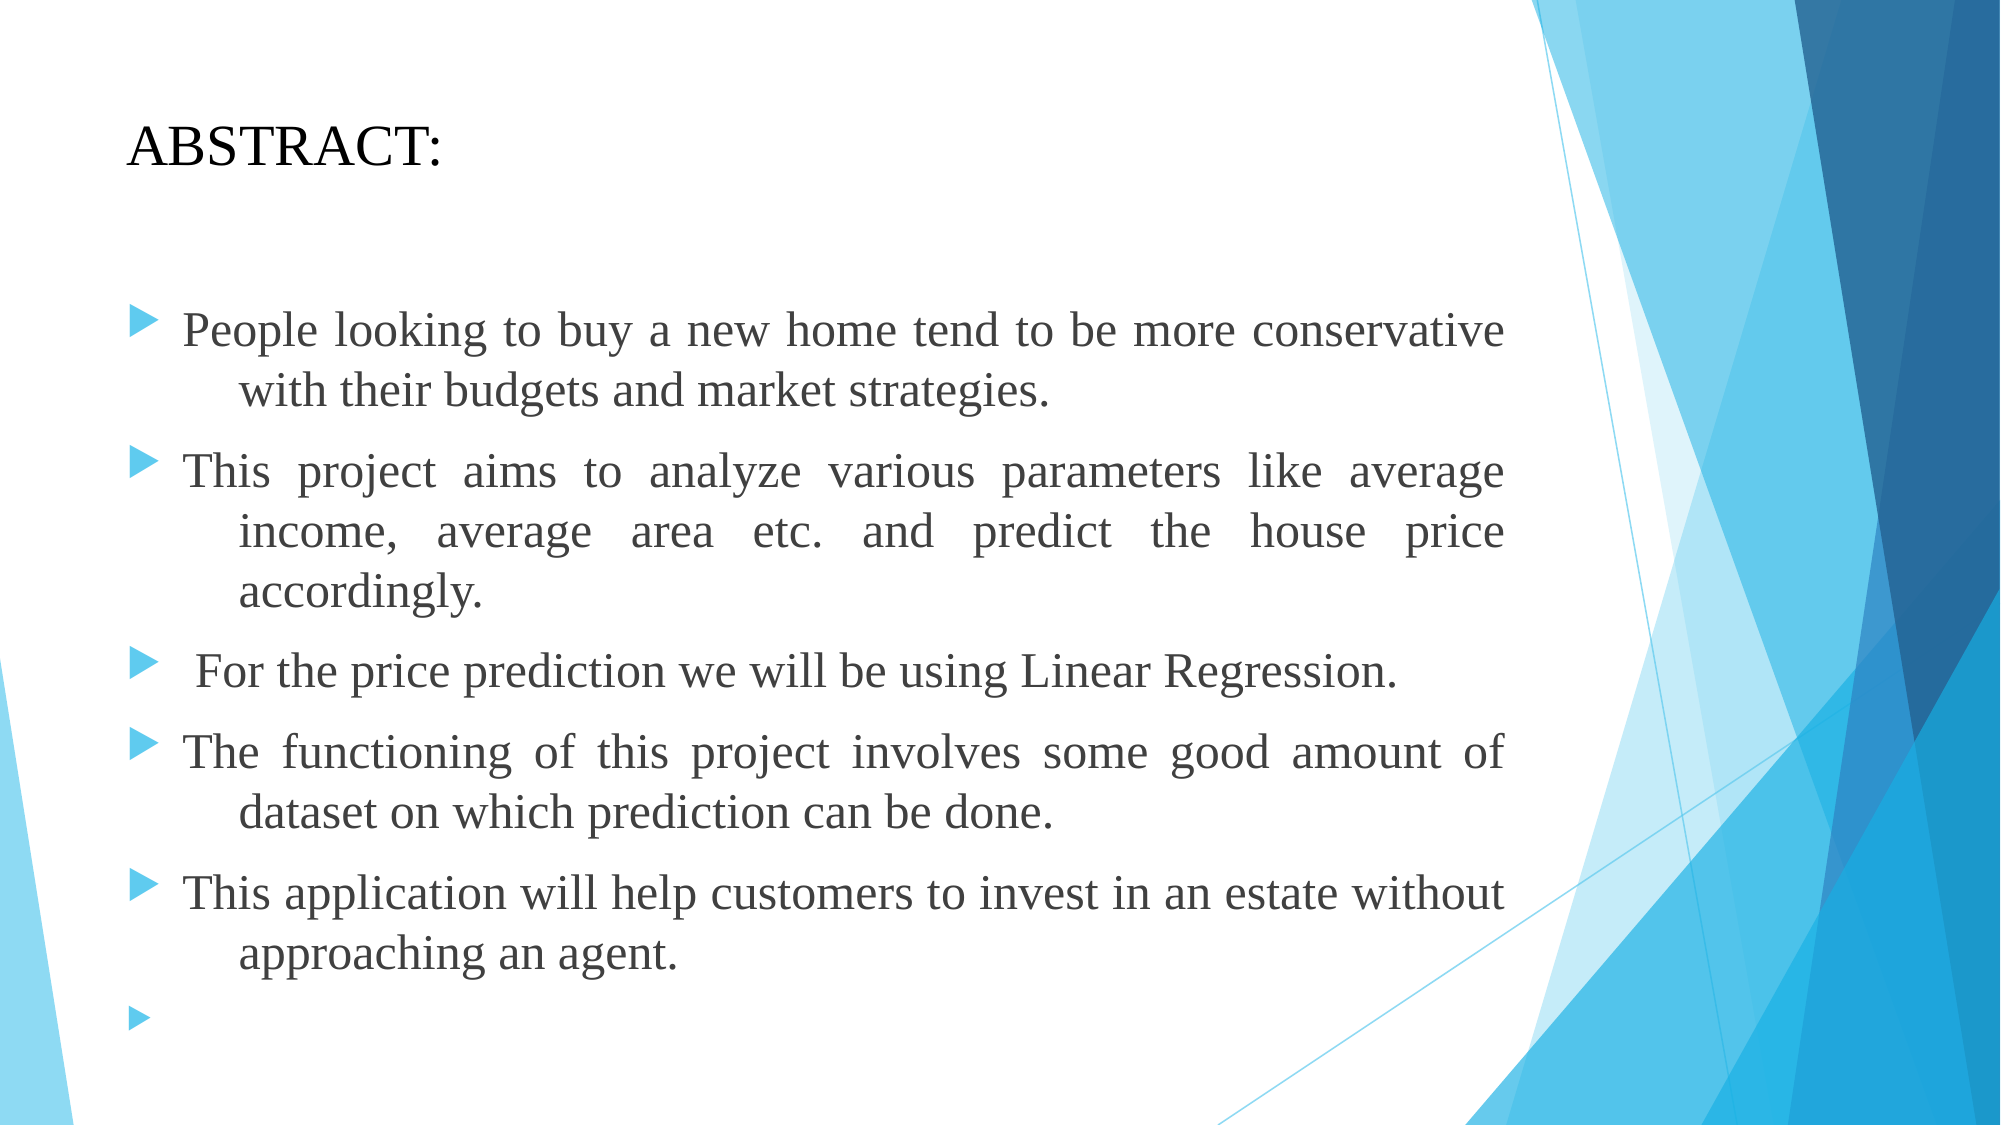

# ABSTRACT:
People looking to buy a new home tend to be more conservative with their budgets and market strategies.
This project aims to analyze various parameters like average income, average area etc. and predict the house price accordingly.
 For the price prediction we will be using Linear Regression.
The functioning of this project involves some good amount of dataset on which prediction can be done.
This application will help customers to invest in an estate without approaching an agent.